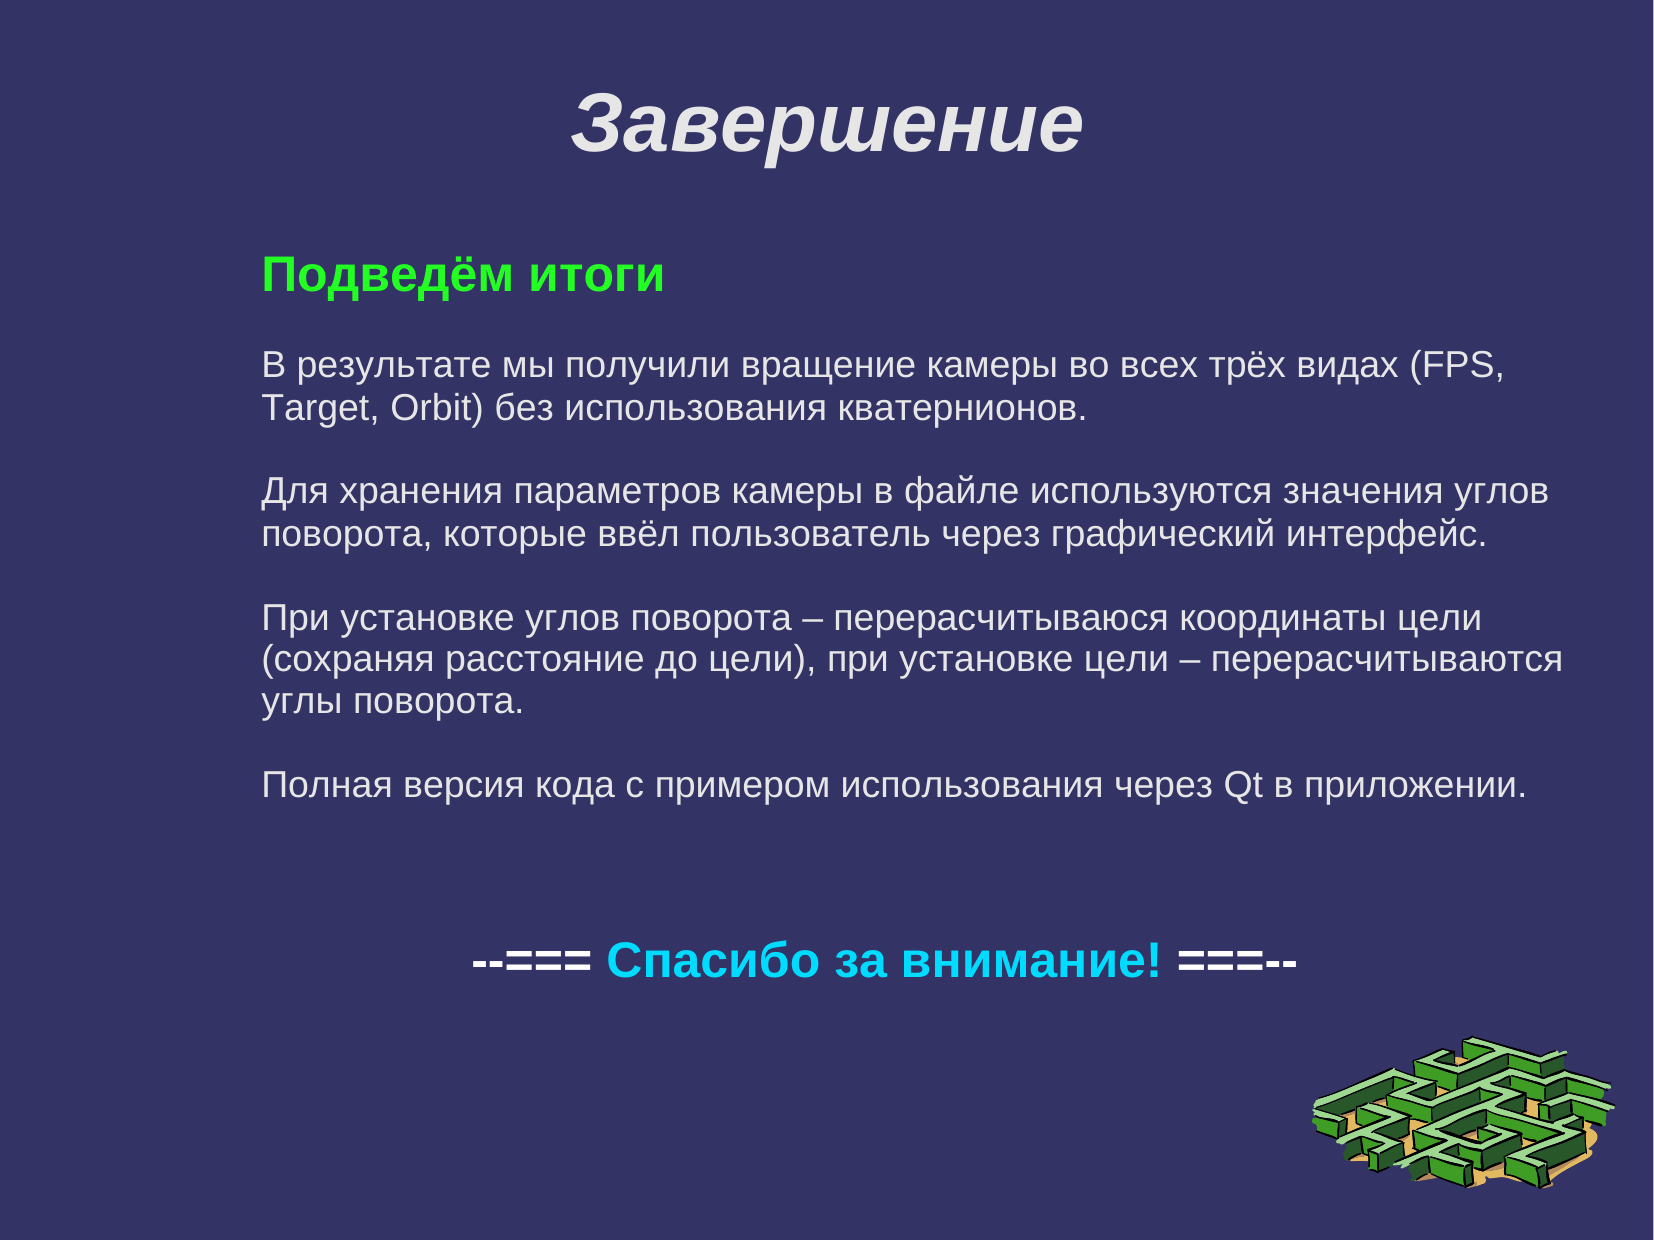

# Завершение
Подведём итоги
В результате мы получили вращение камеры во всех трёх видах (FPS, Target, Orbit) без использования кватернионов.
Для хранения параметров камеры в файле используются значения углов поворота, которые ввёл пользователь через графический интерфейс.
При установке углов поворота – перерасчитываюся координаты цели (сохраняя расстояние до цели), при установке цели – перерасчитываются углы поворота.
Полная версия кода с примером использования через Qt в приложении.
 --=== Спасибо за внимание! ===--